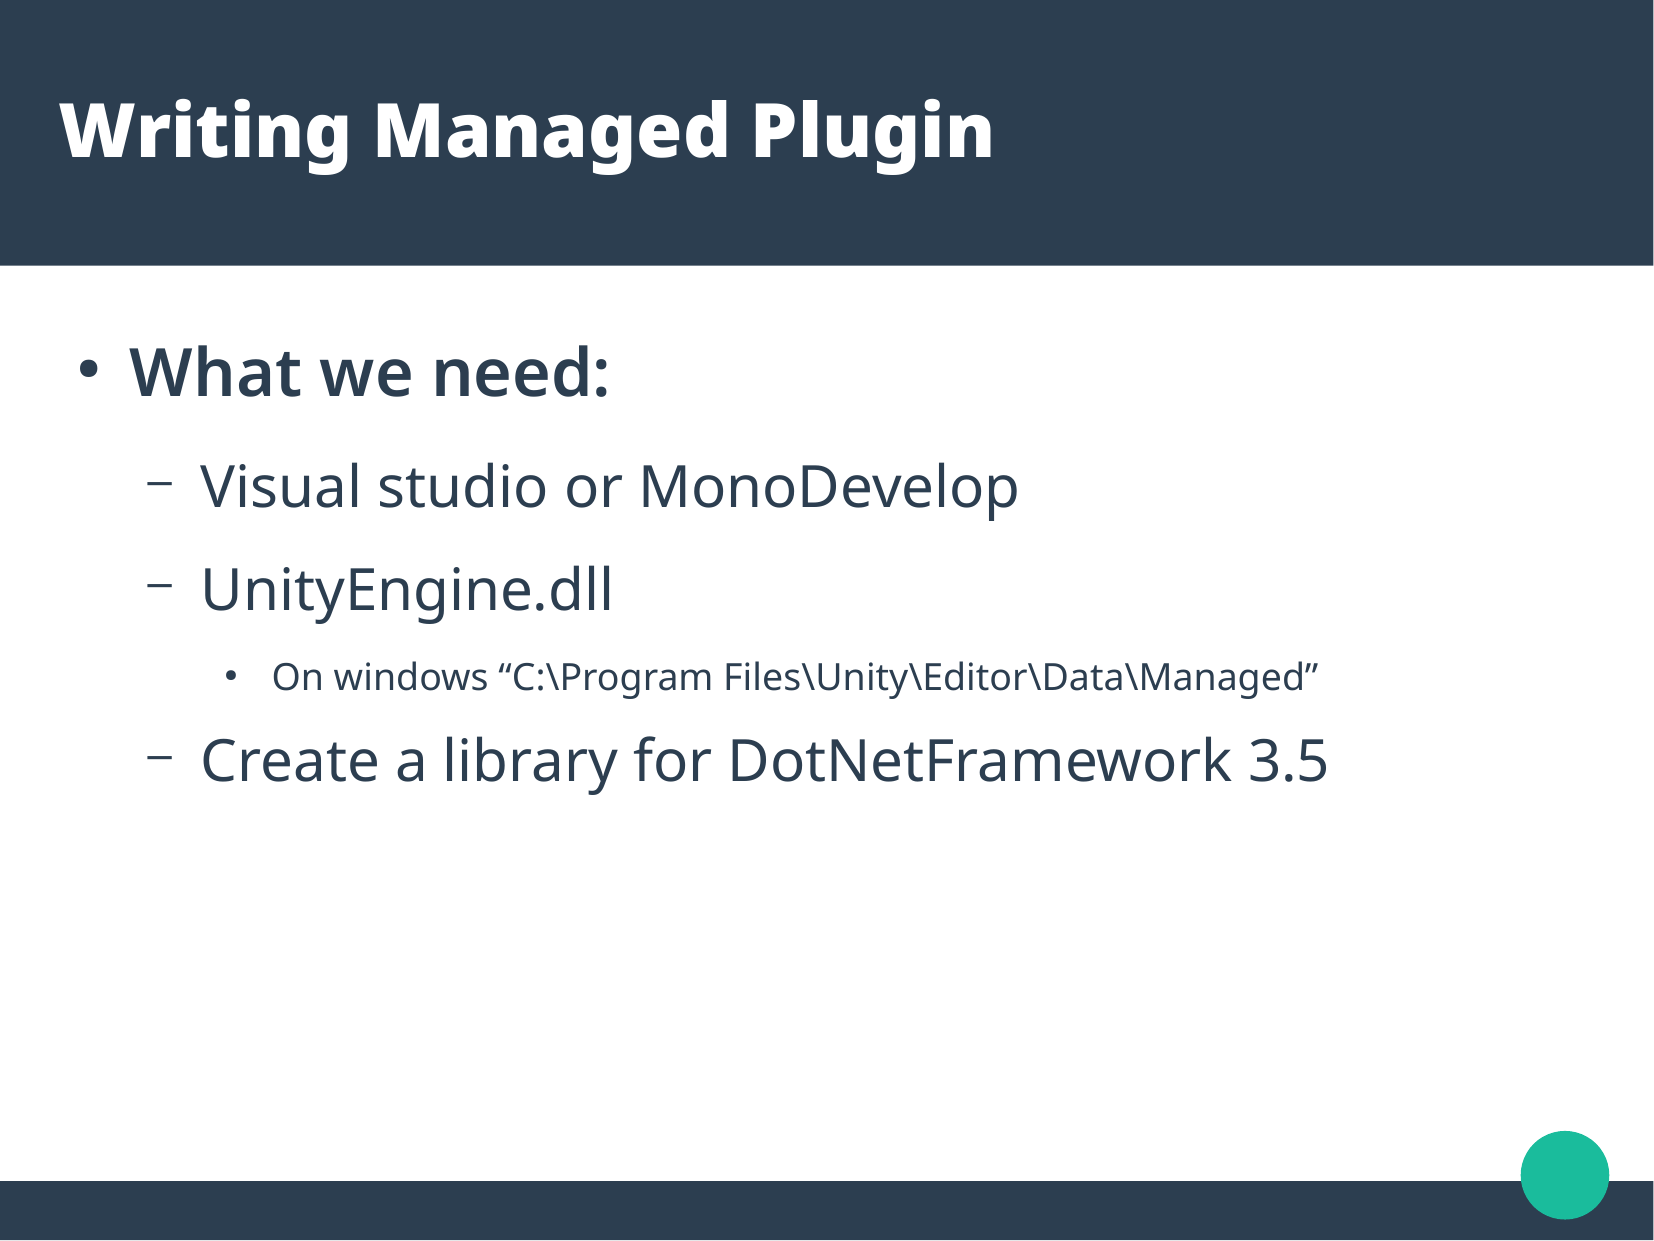

# Writing Managed Plugin
What we need:
Visual studio or MonoDevelop
UnityEngine.dll
On windows “C:\Program Files\Unity\Editor\Data\Managed”
Create a library for DotNetFramework 3.5